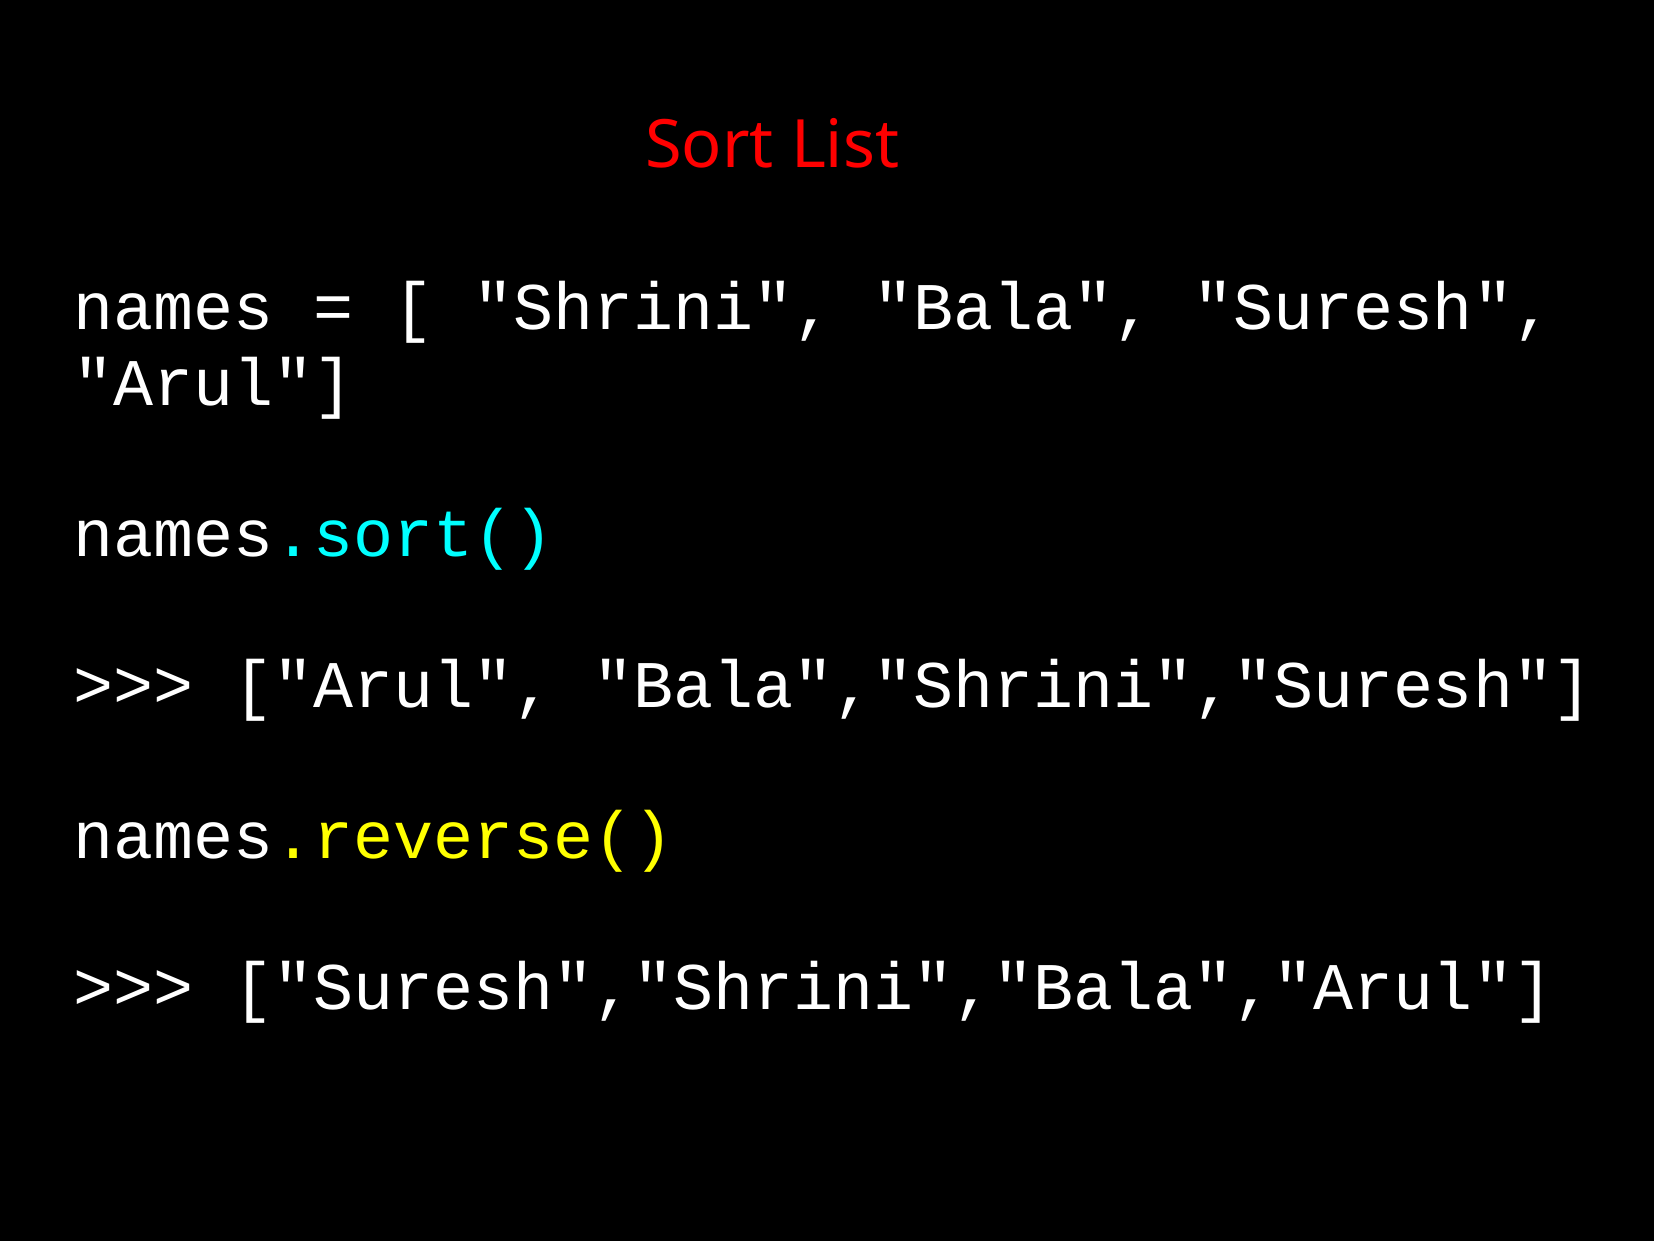

Sort List
names = [ "Shrini", "Bala", "Suresh", "Arul"]
names.sort()
>>> ["Arul", "Bala","Shrini","Suresh"]
names.reverse()
>>> ["Suresh","Shrini","Bala","Arul"]